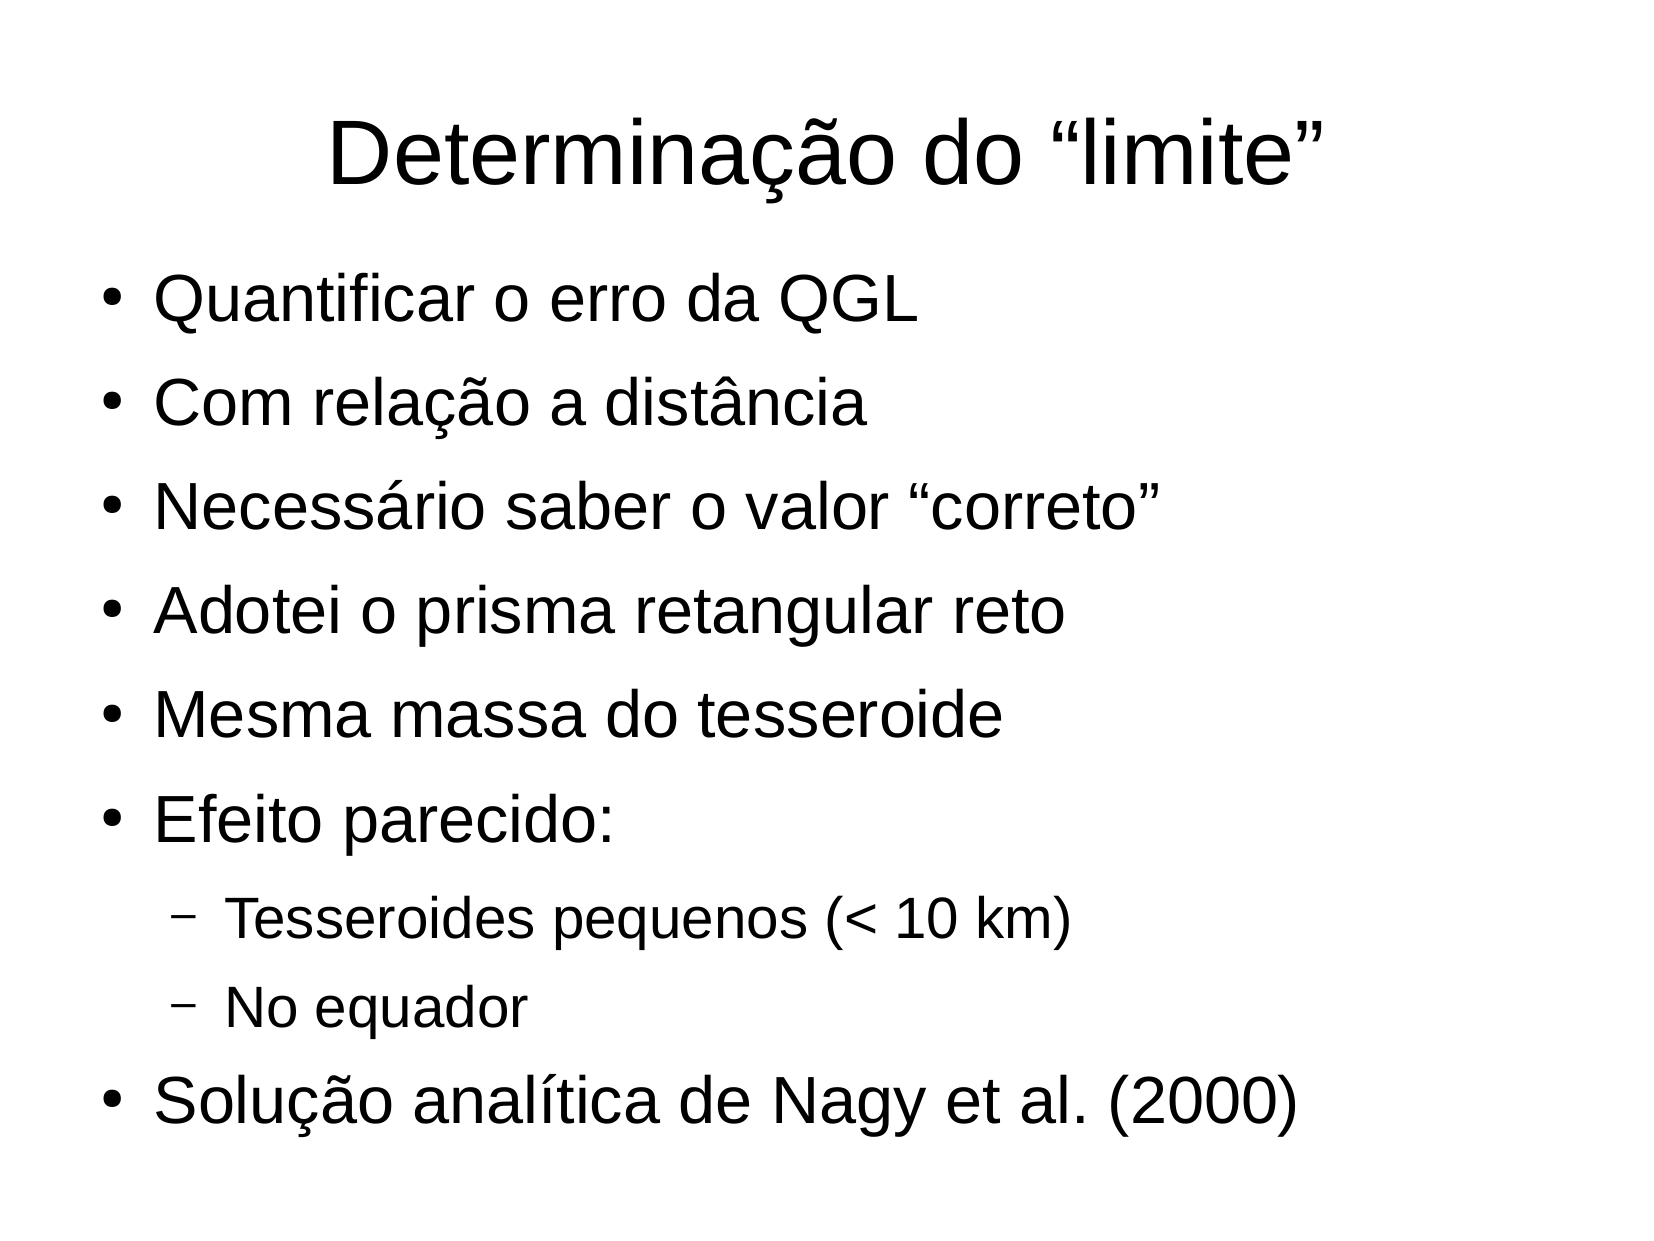

# Determinação do “limite”
Quantificar o erro da QGL
Com relação a distância
Necessário saber o valor “correto”
Adotei o prisma retangular reto
Mesma massa do tesseroide
Efeito parecido:
Tesseroides pequenos (< 10 km)
No equador
Solução analítica de Nagy et al. (2000)